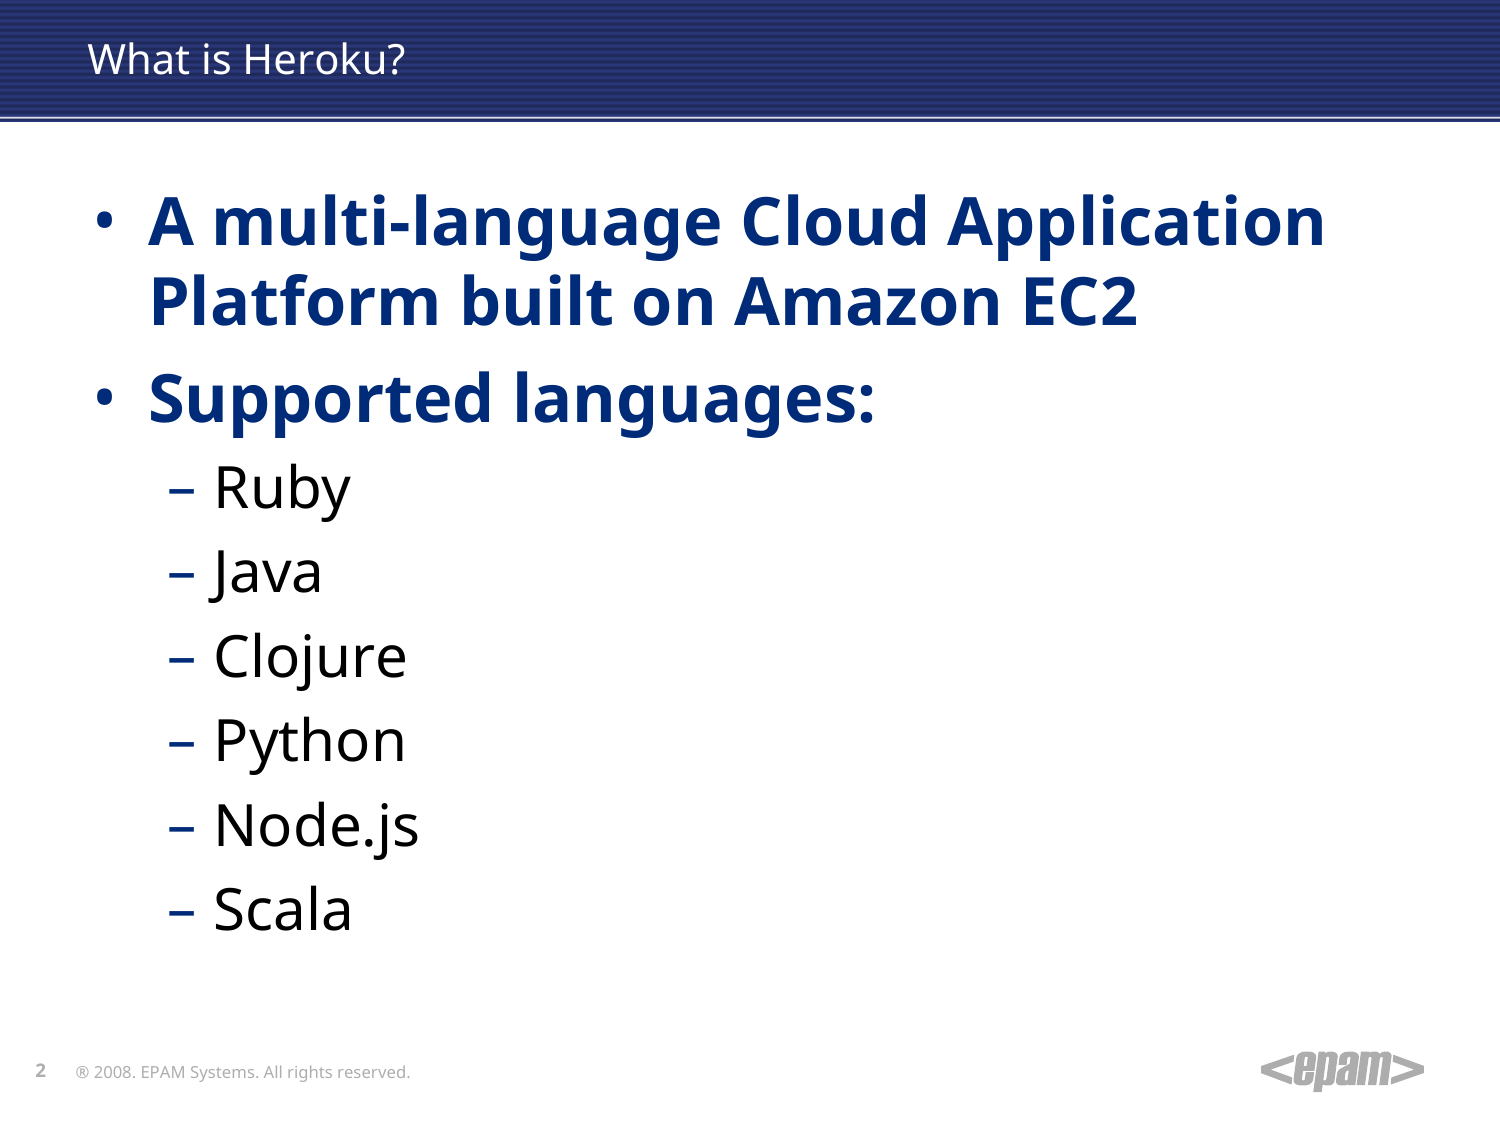

What is Heroku?
A multi-language Cloud Application Platform built on Amazon EC2
Supported languages:
Ruby
Java
Clojure
Python
Node.js
Scala